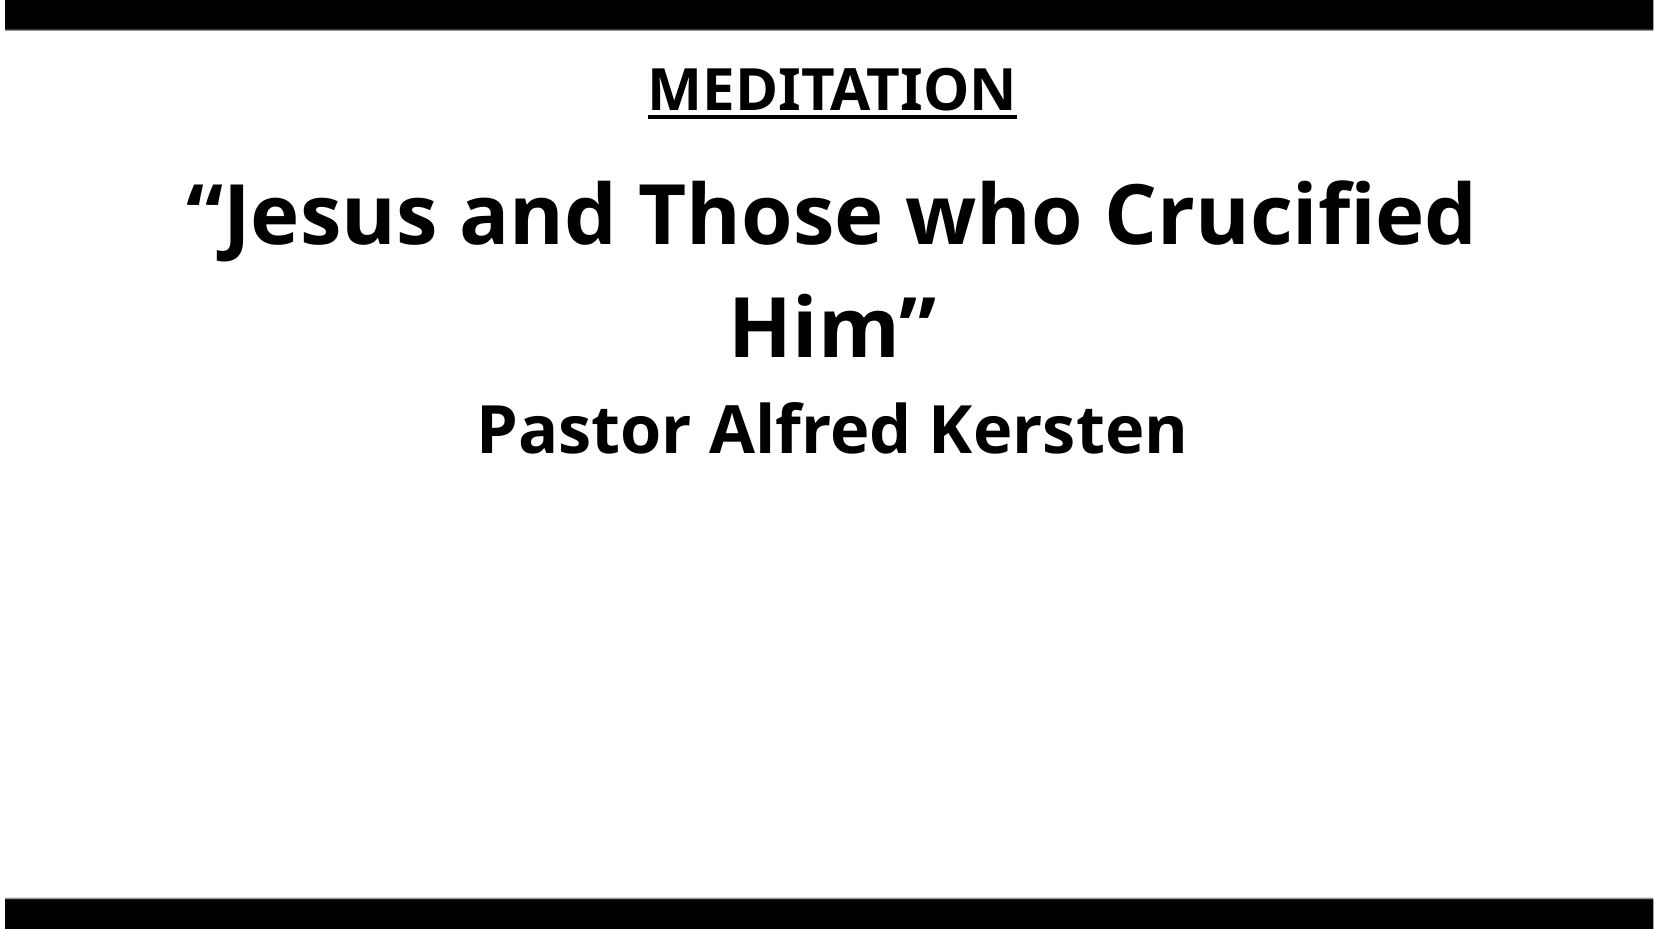

MEDITATION
“Jesus and Those who Crucified Him”
Pastor Alfred Kersten